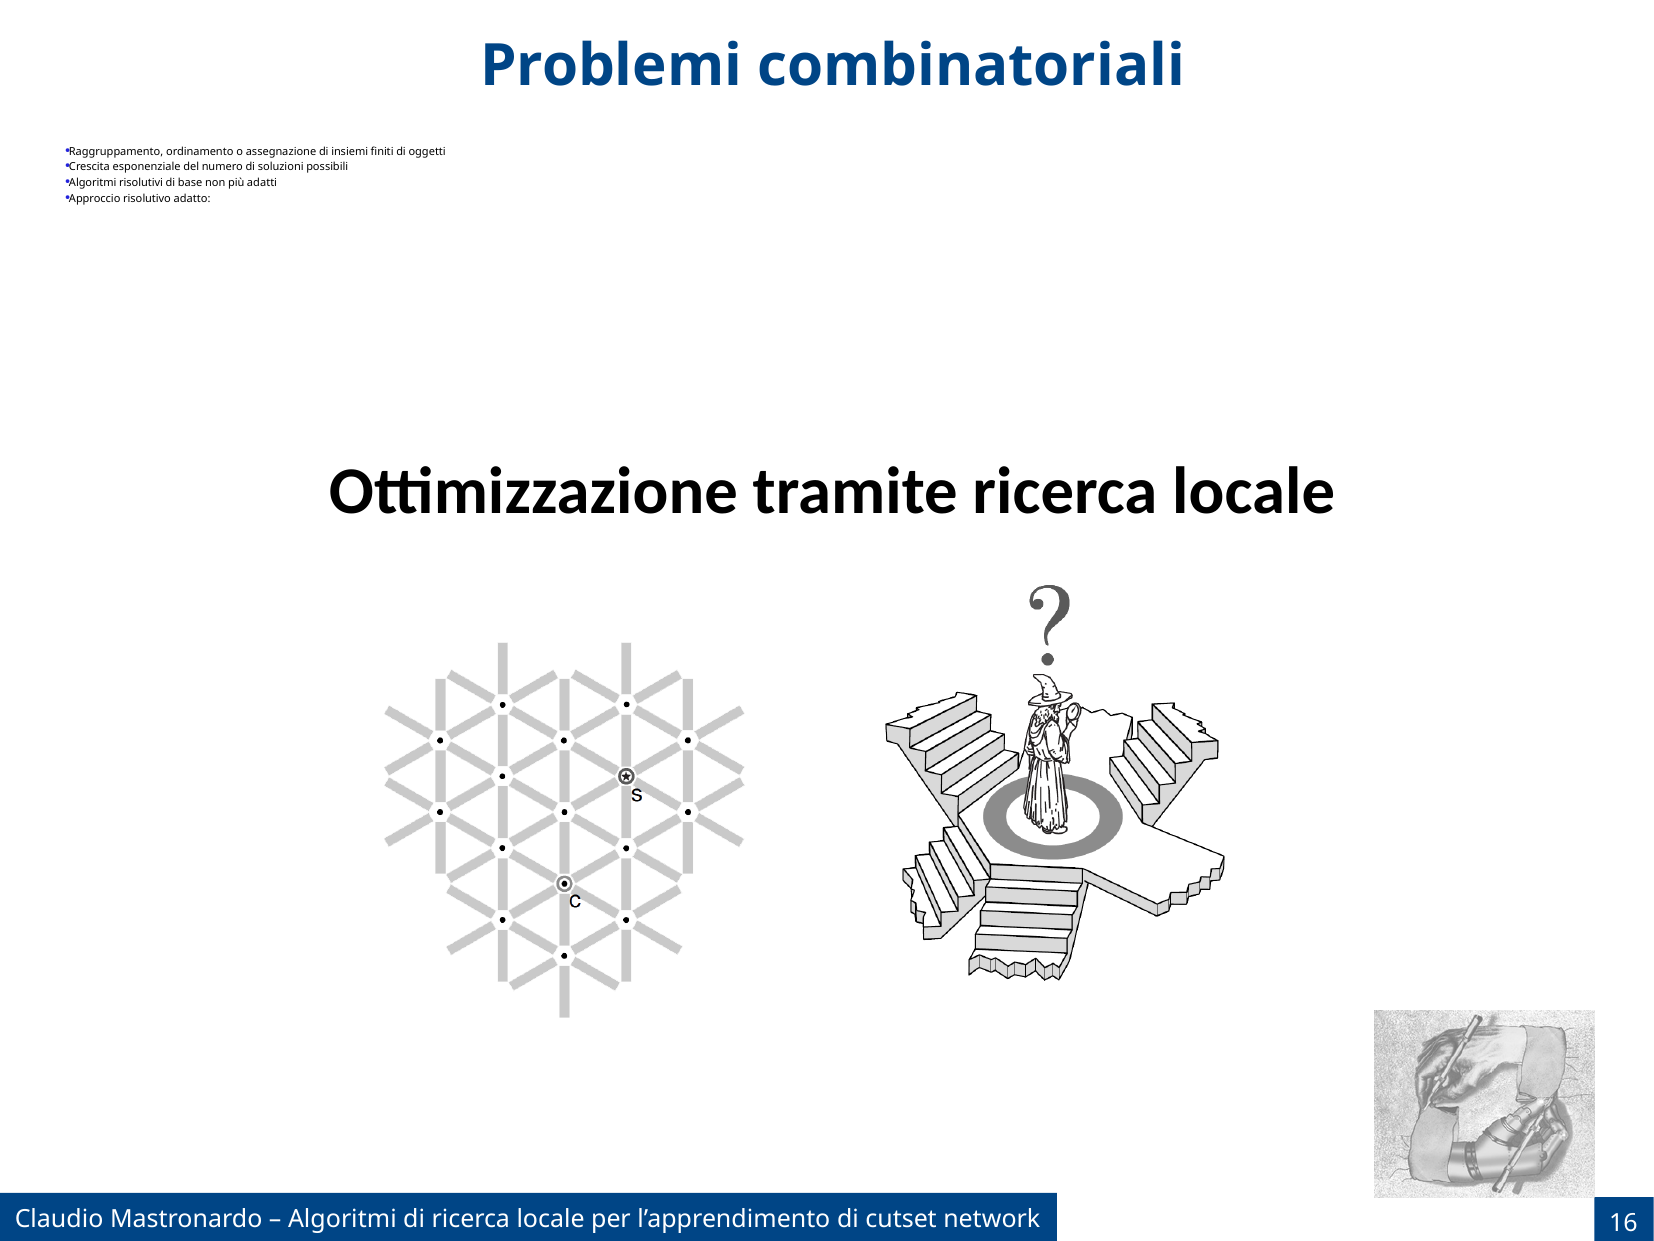

# Problemi combinatoriali
 Raggruppamento, ordinamento o assegnazione di insiemi finiti di oggetti
 Crescita esponenziale del numero di soluzioni possibili
 Algoritmi risolutivi di base non più adatti
 Approccio risolutivo adatto:
Ottimizzazione tramite ricerca locale